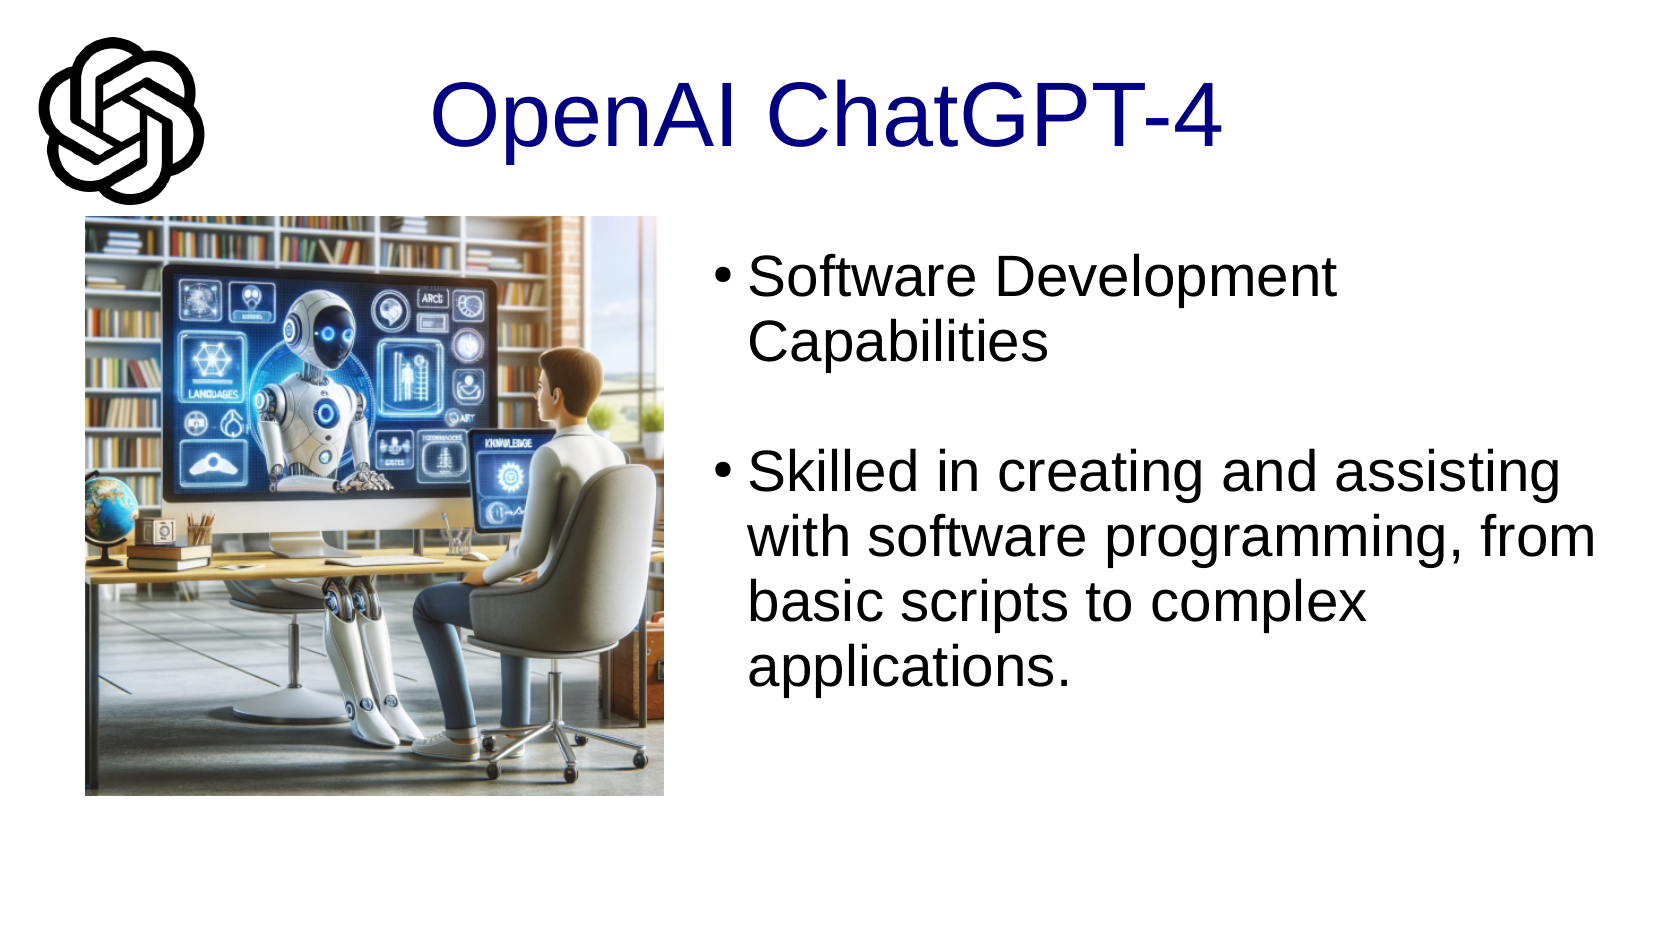

# OpenAI ChatGPT-4
Software Development Capabilities
Skilled in creating and assisting with software programming, from basic scripts to complex applications.